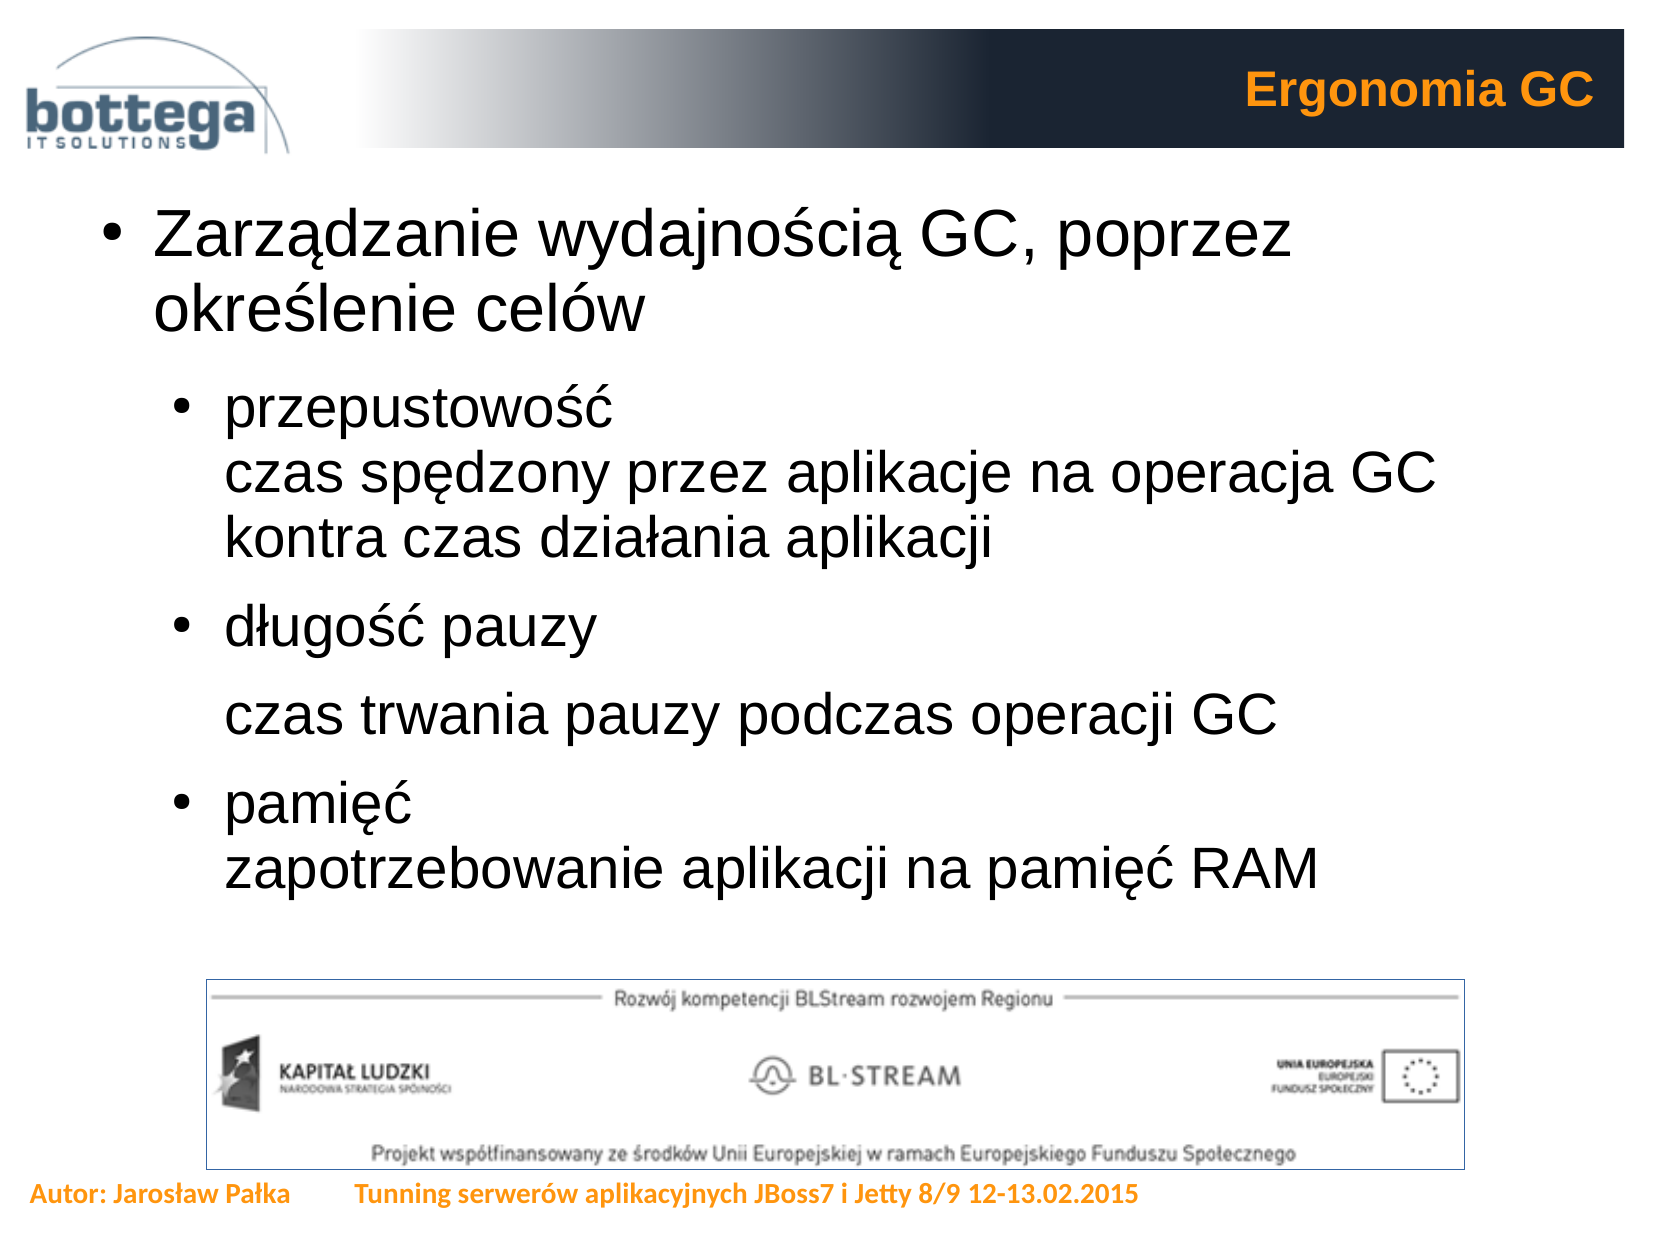

# Ergonomia GC
Zarządzanie wydajnością GC, poprzez określenie celów
przepustowość
czas spędzony przez aplikacje na operacja GC kontra czas działania aplikacji
długość pauzy
czas trwania pauzy podczas operacji GC
pamięć
zapotrzebowanie aplikacji na pamięć RAM